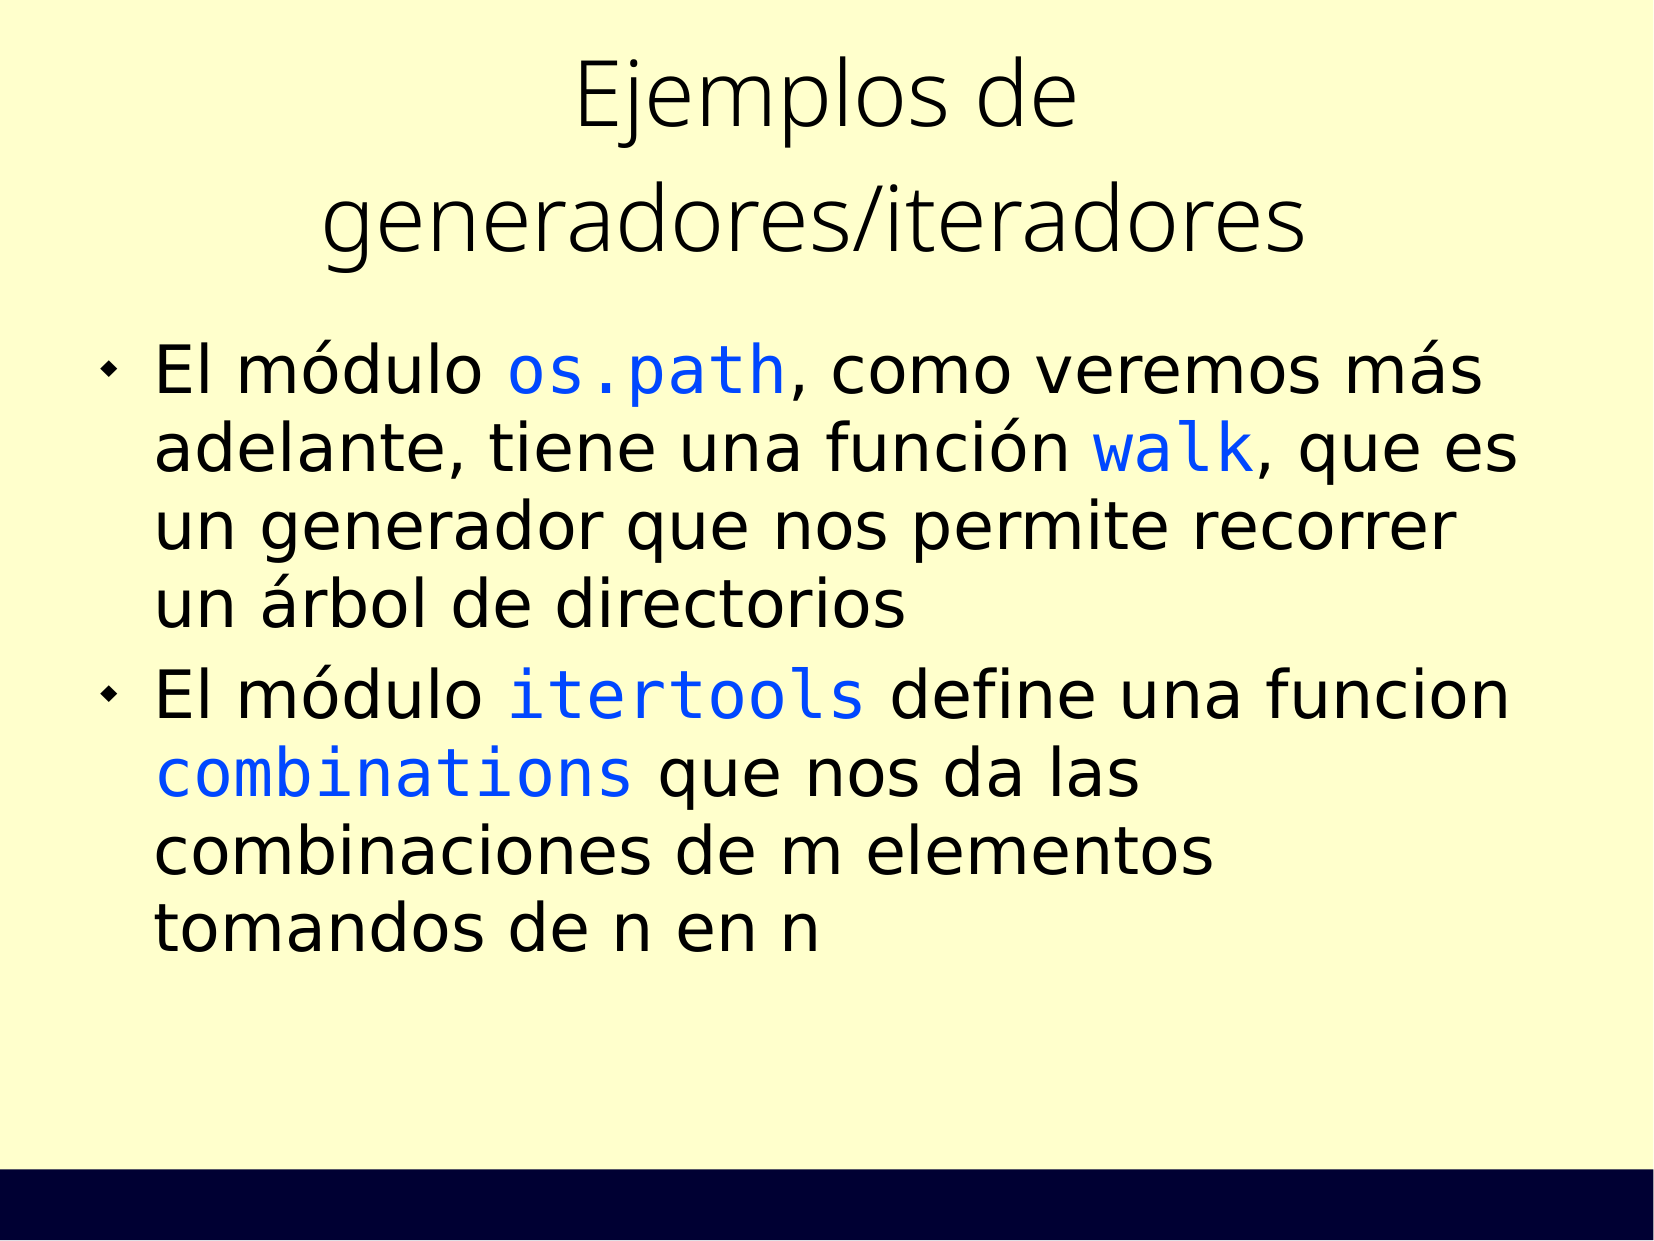

# Ejemplos de generadores/iteradores
El módulo os.path, como veremos más adelante, tiene una función walk, que es un generador que nos permite recorrer un árbol de directorios
El módulo itertools define una funcion combinations que nos da las combinaciones de m elementos tomandos de n en n